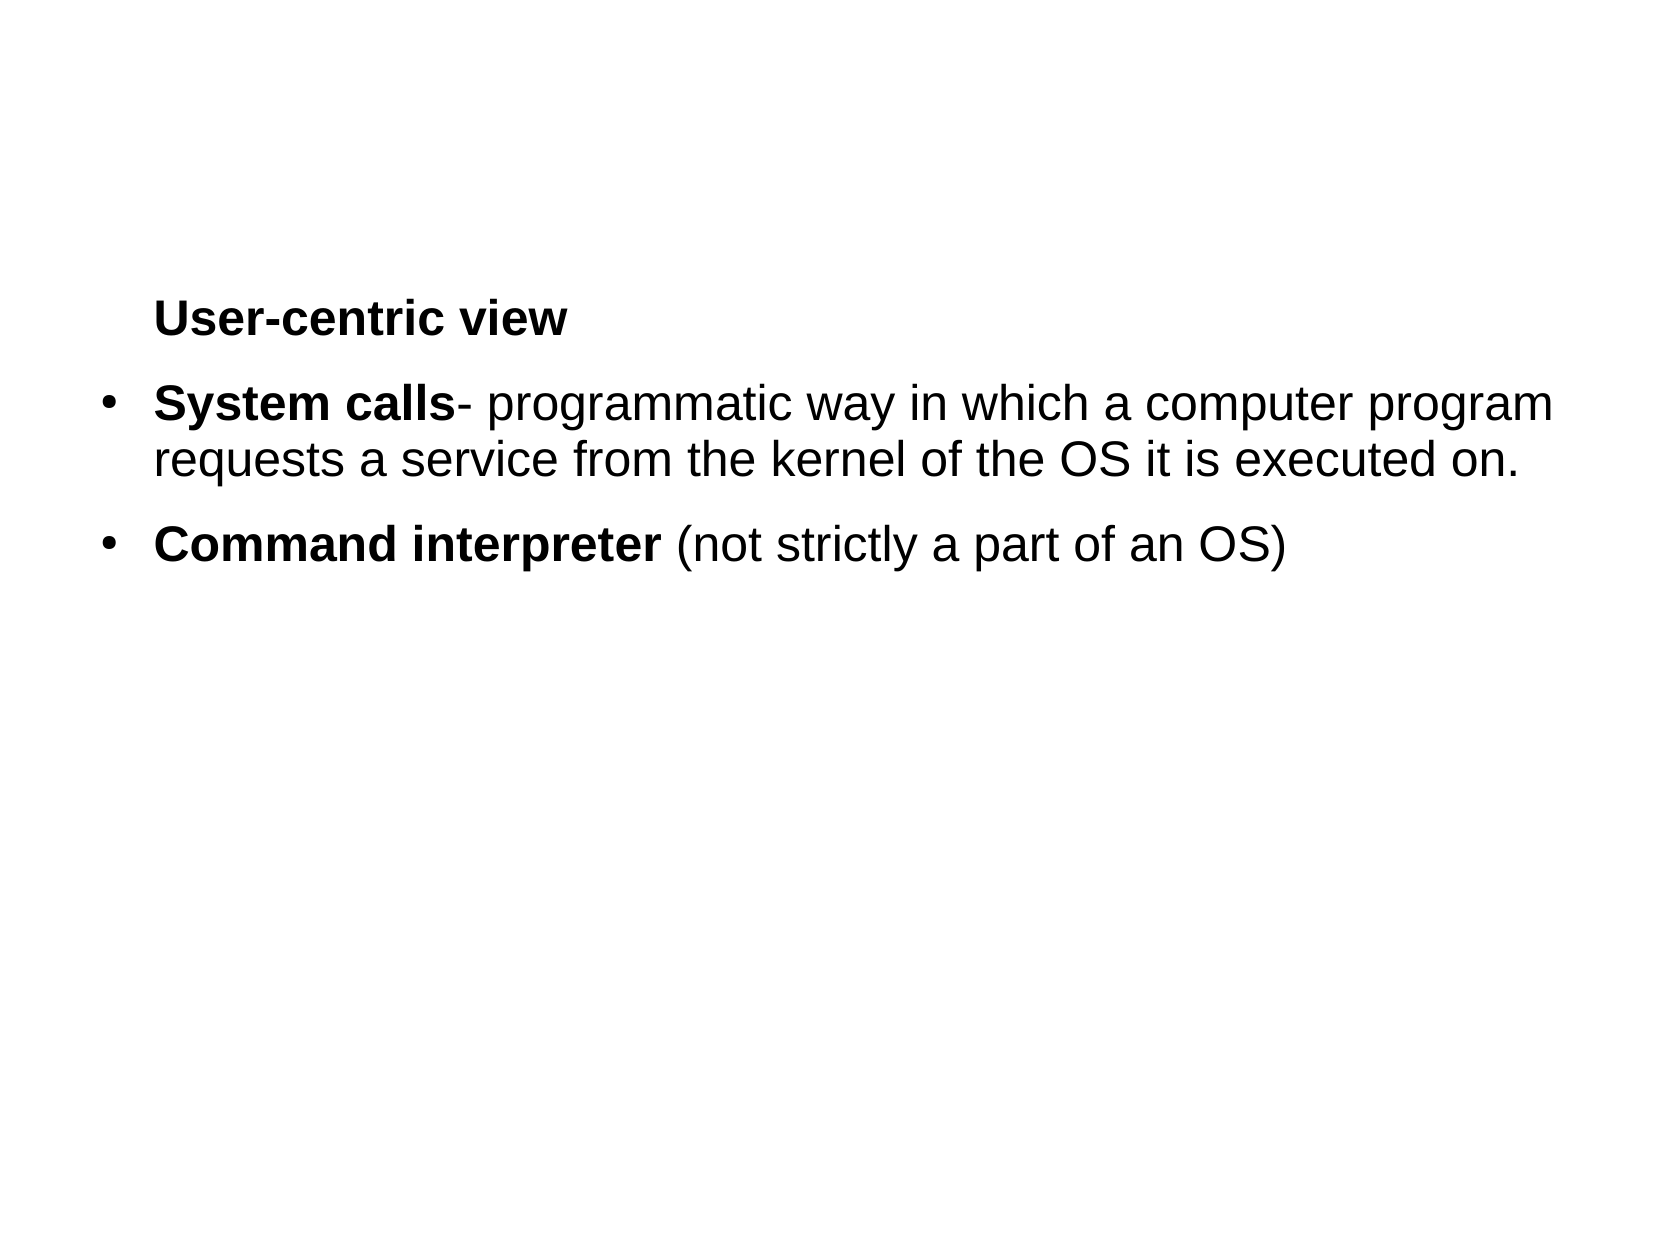

#
User-centric view
System calls- programmatic way in which a computer program requests a service from the kernel of the OS it is executed on.
Command interpreter (not strictly a part of an OS)